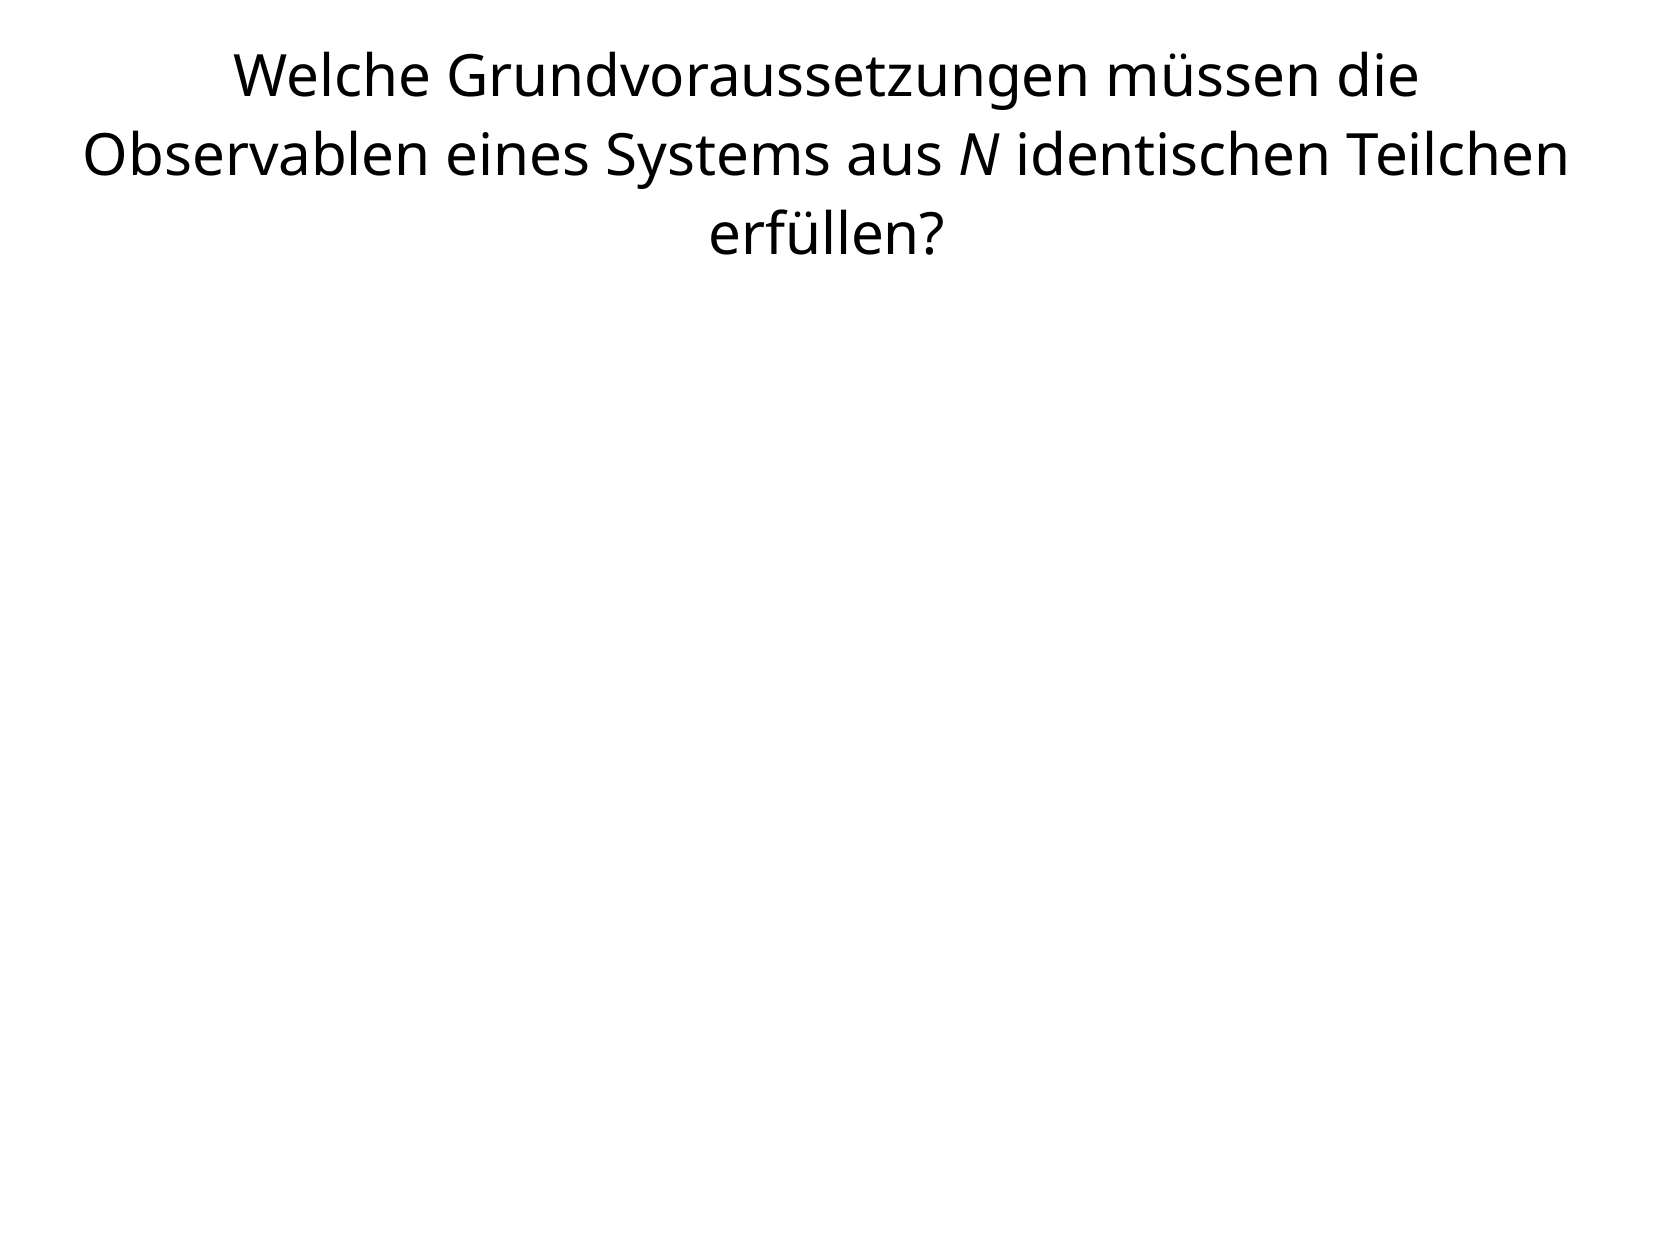

# Welche Grundvoraussetzungen müssen die Observablen eines Systems aus N identischen Teilchen erfüllen?